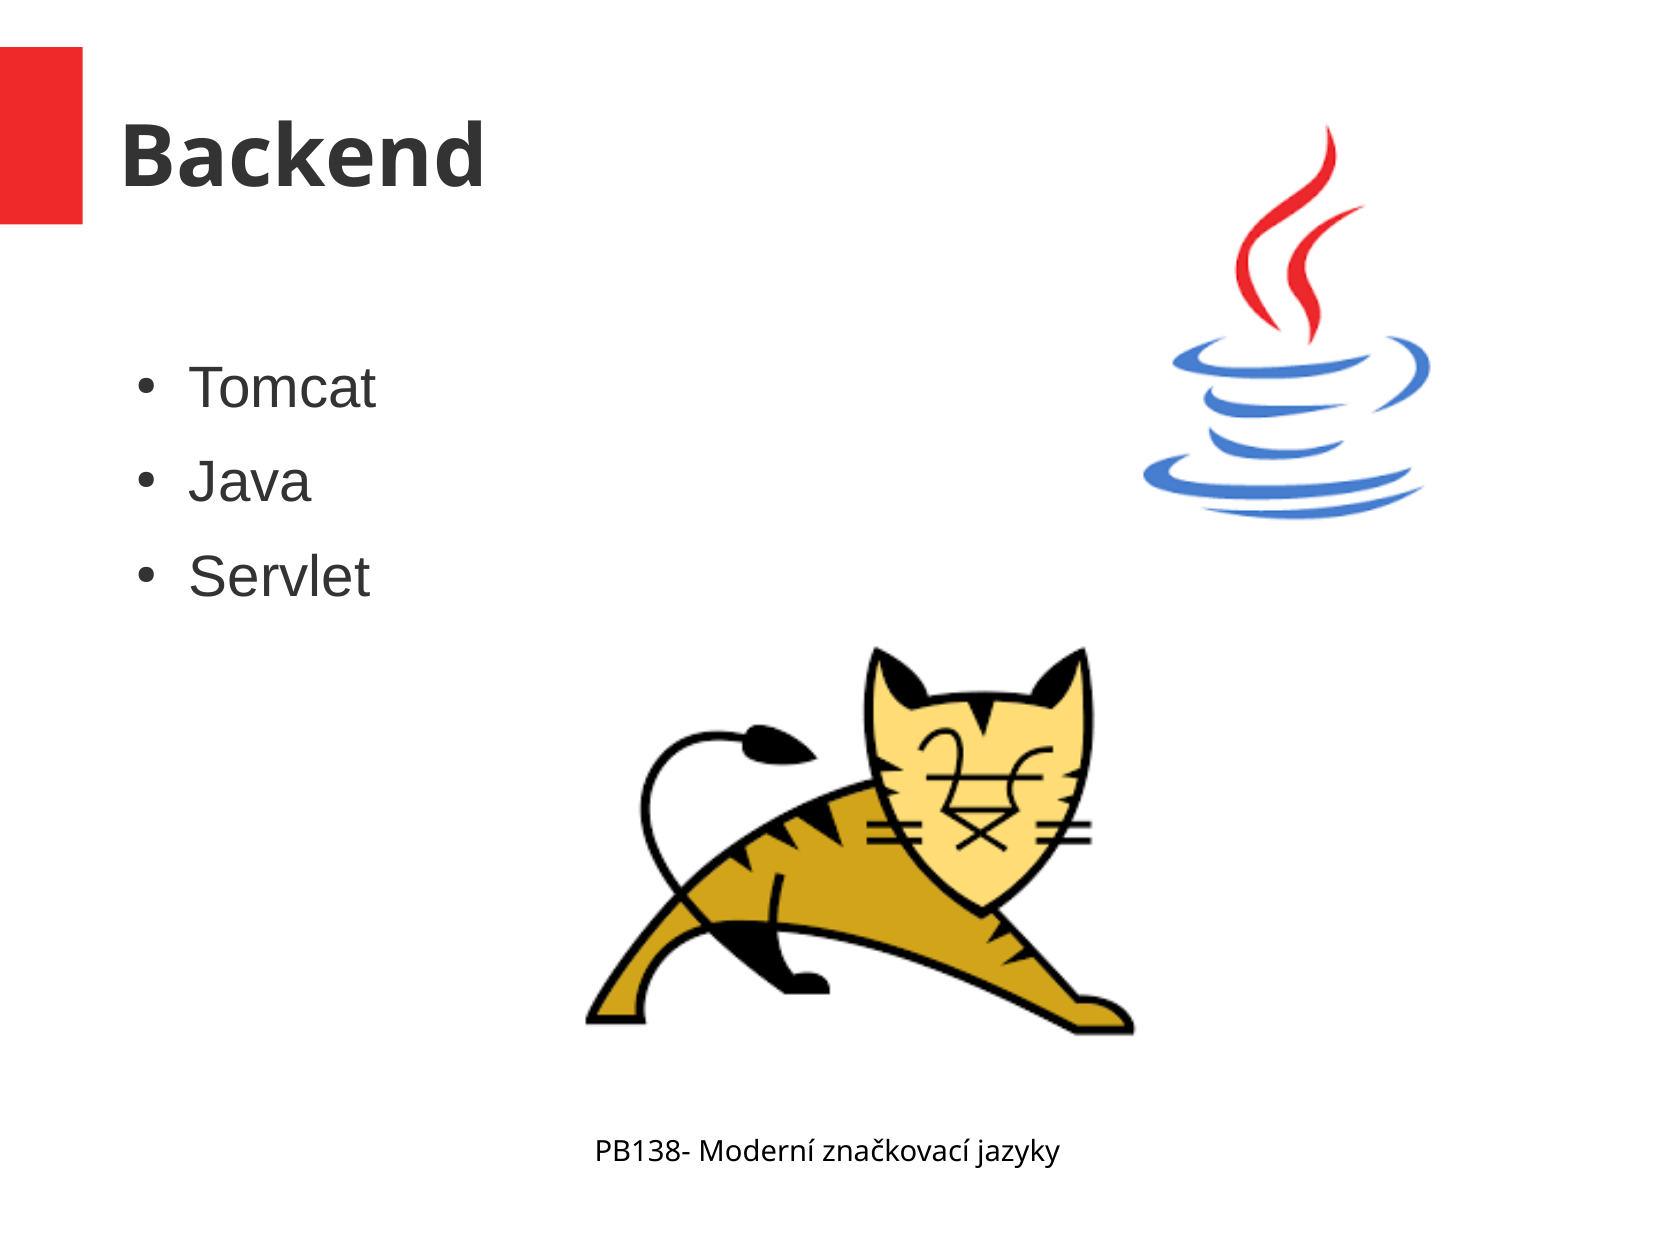

# Backend
Tomcat
Java
Servlet
PB138- Moderní značkovací jazyky